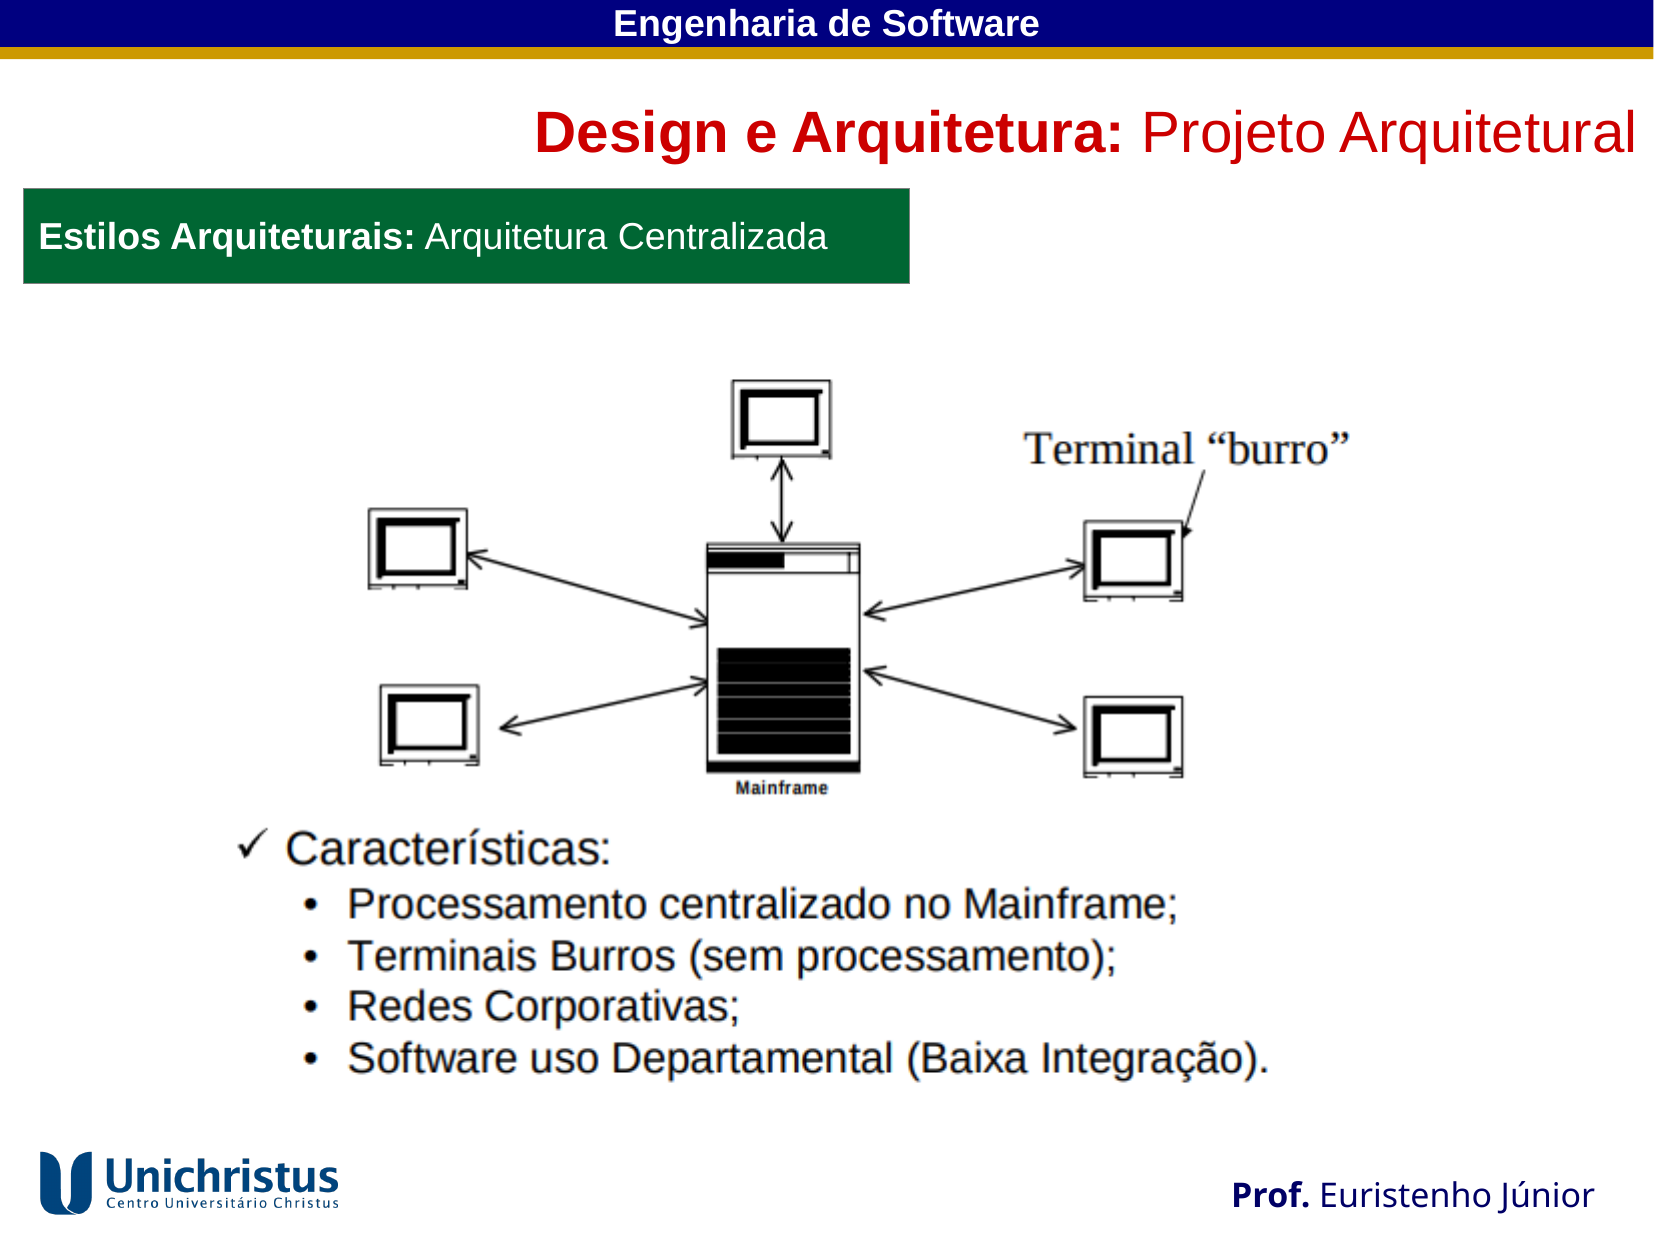

Engenharia de Software
Design e Arquitetura: Projeto Arquitetural
Estilos Arquiteturais: Arquitetura Centralizada
Prof. Euristenho Júnior